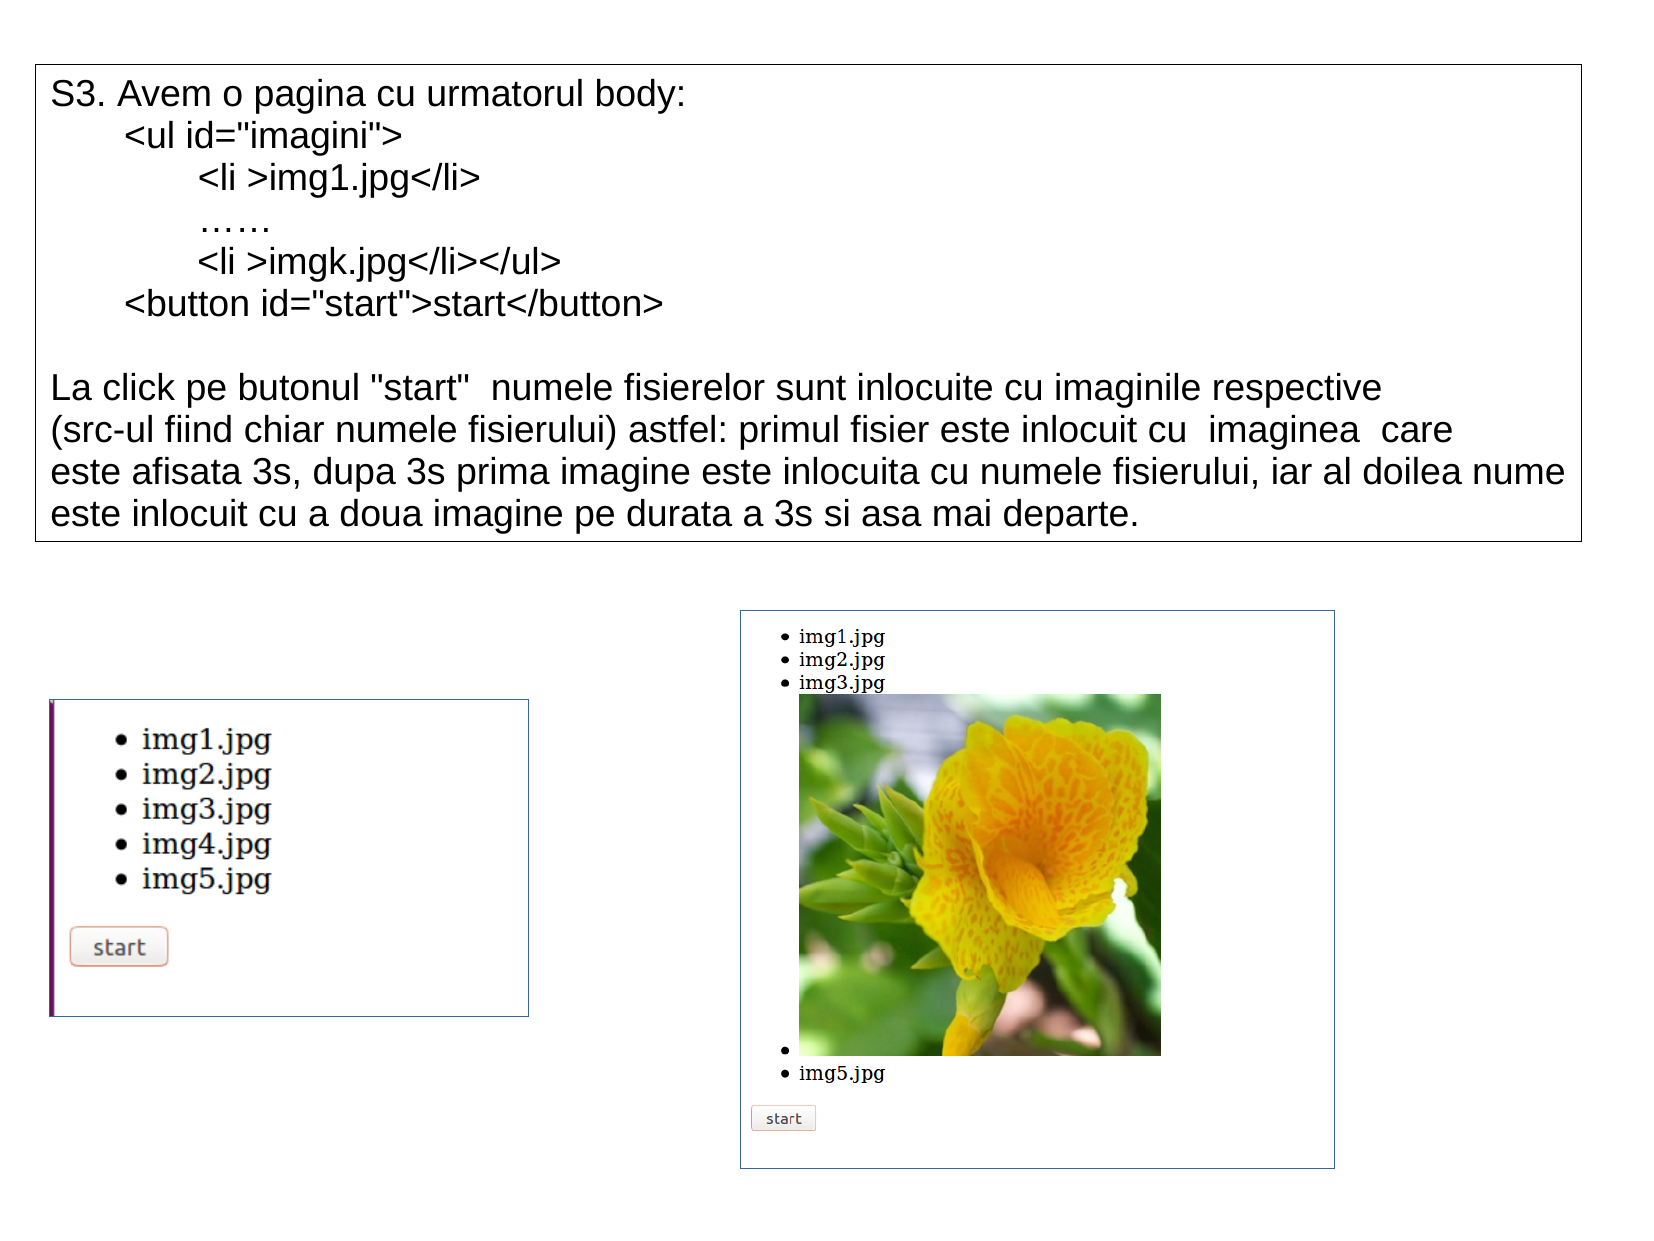

S3. Avem o pagina cu urmatorul body:
	<ul id="imagini">
		<li >img1.jpg</li>
		……
 <li >imgk.jpg</li></ul>
	<button id="start">start</button>
La click pe butonul "start" numele fisierelor sunt inlocuite cu imaginile respective
(src-ul fiind chiar numele fisierului) astfel: primul fisier este inlocuit cu imaginea care
este afisata 3s, dupa 3s prima imagine este inlocuita cu numele fisierului, iar al doilea nume
este inlocuit cu a doua imagine pe durata a 3s si asa mai departe.